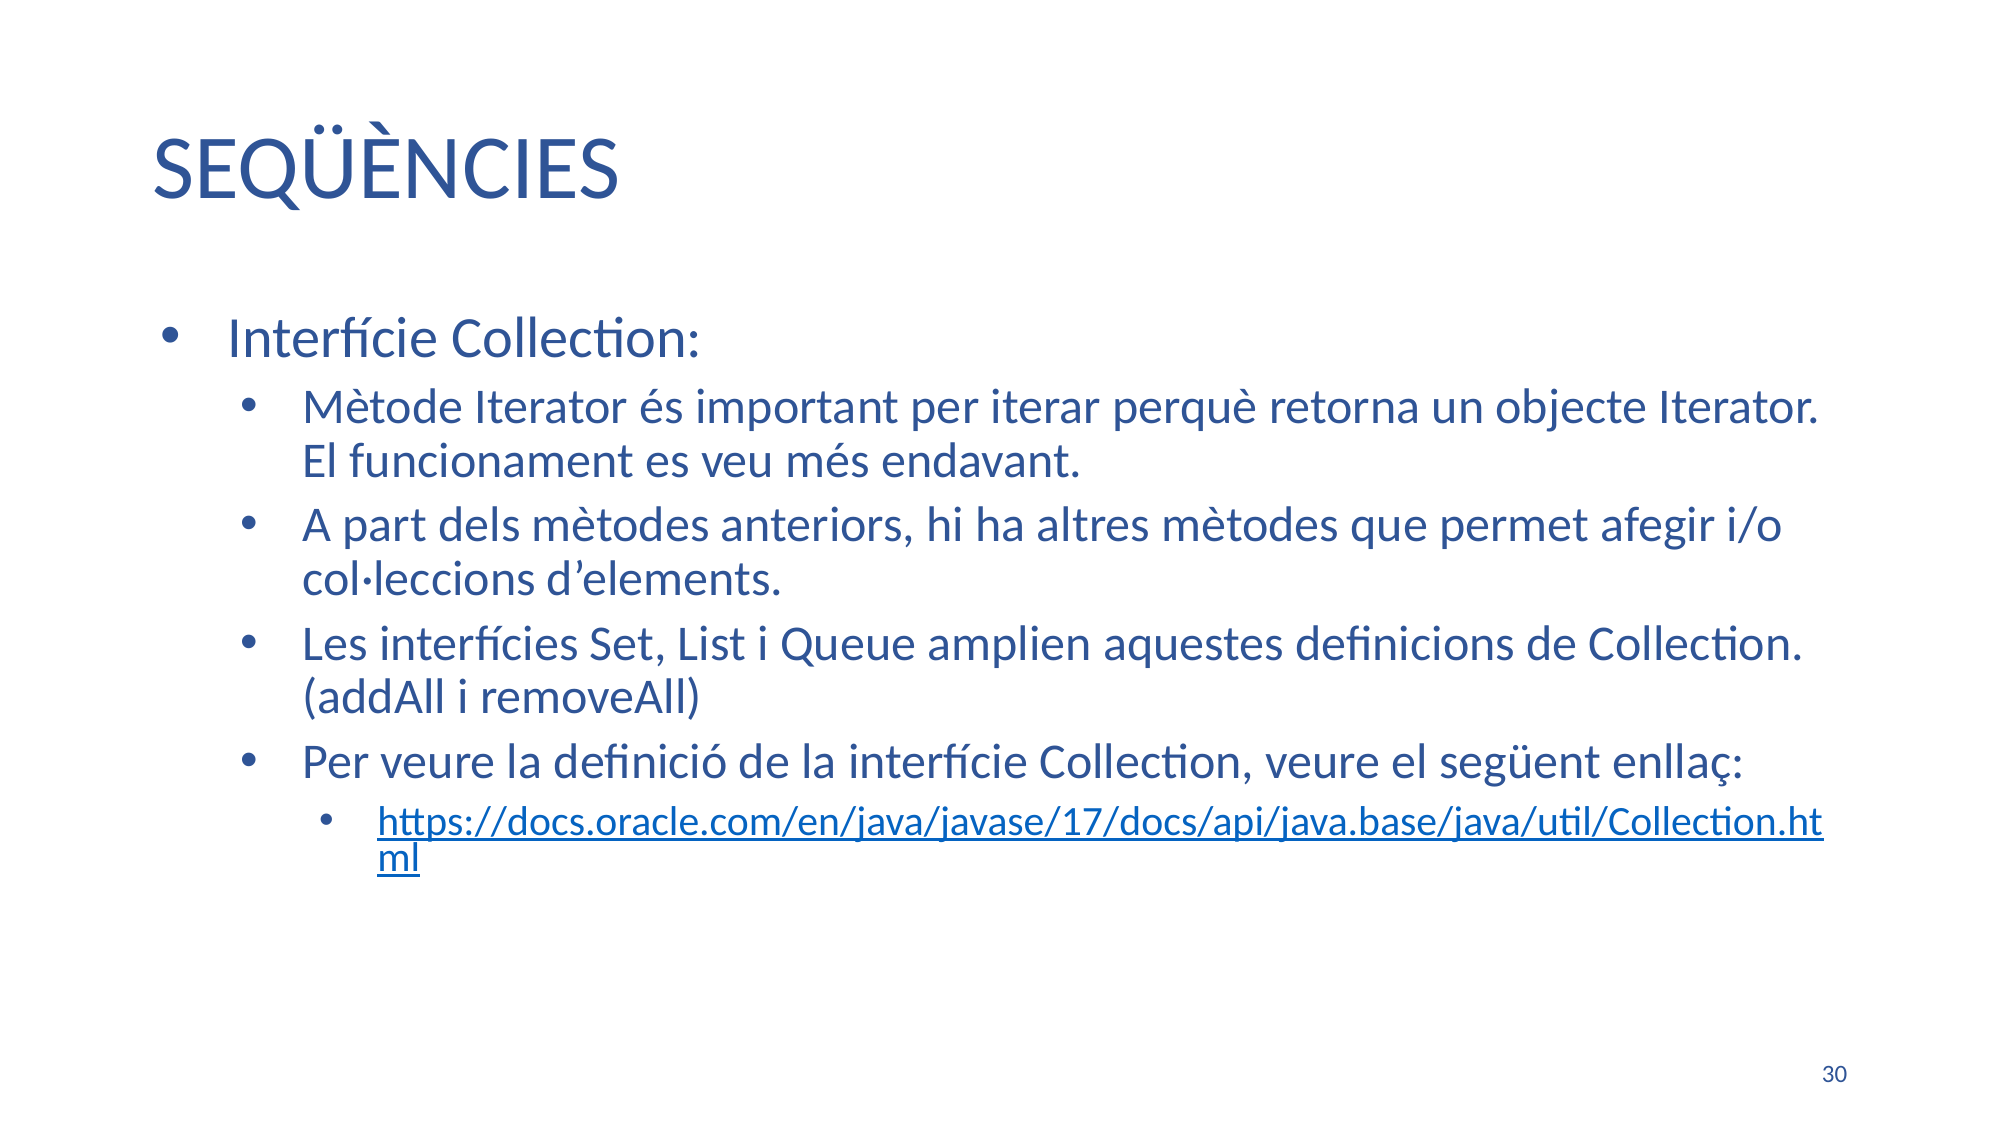

# SEQÜÈNCIES
Interfície Collection:
Mètode Iterator és important per iterar perquè retorna un objecte Iterator. El funcionament es veu més endavant.
A part dels mètodes anteriors, hi ha altres mètodes que permet afegir i/o col·leccions d’elements.
Les interfícies Set, List i Queue amplien aquestes definicions de Collection. (addAll i removeAll)
Per veure la definició de la interfície Collection, veure el següent enllaç:
https://docs.oracle.com/en/java/javase/17/docs/api/java.base/java/util/Collection.html